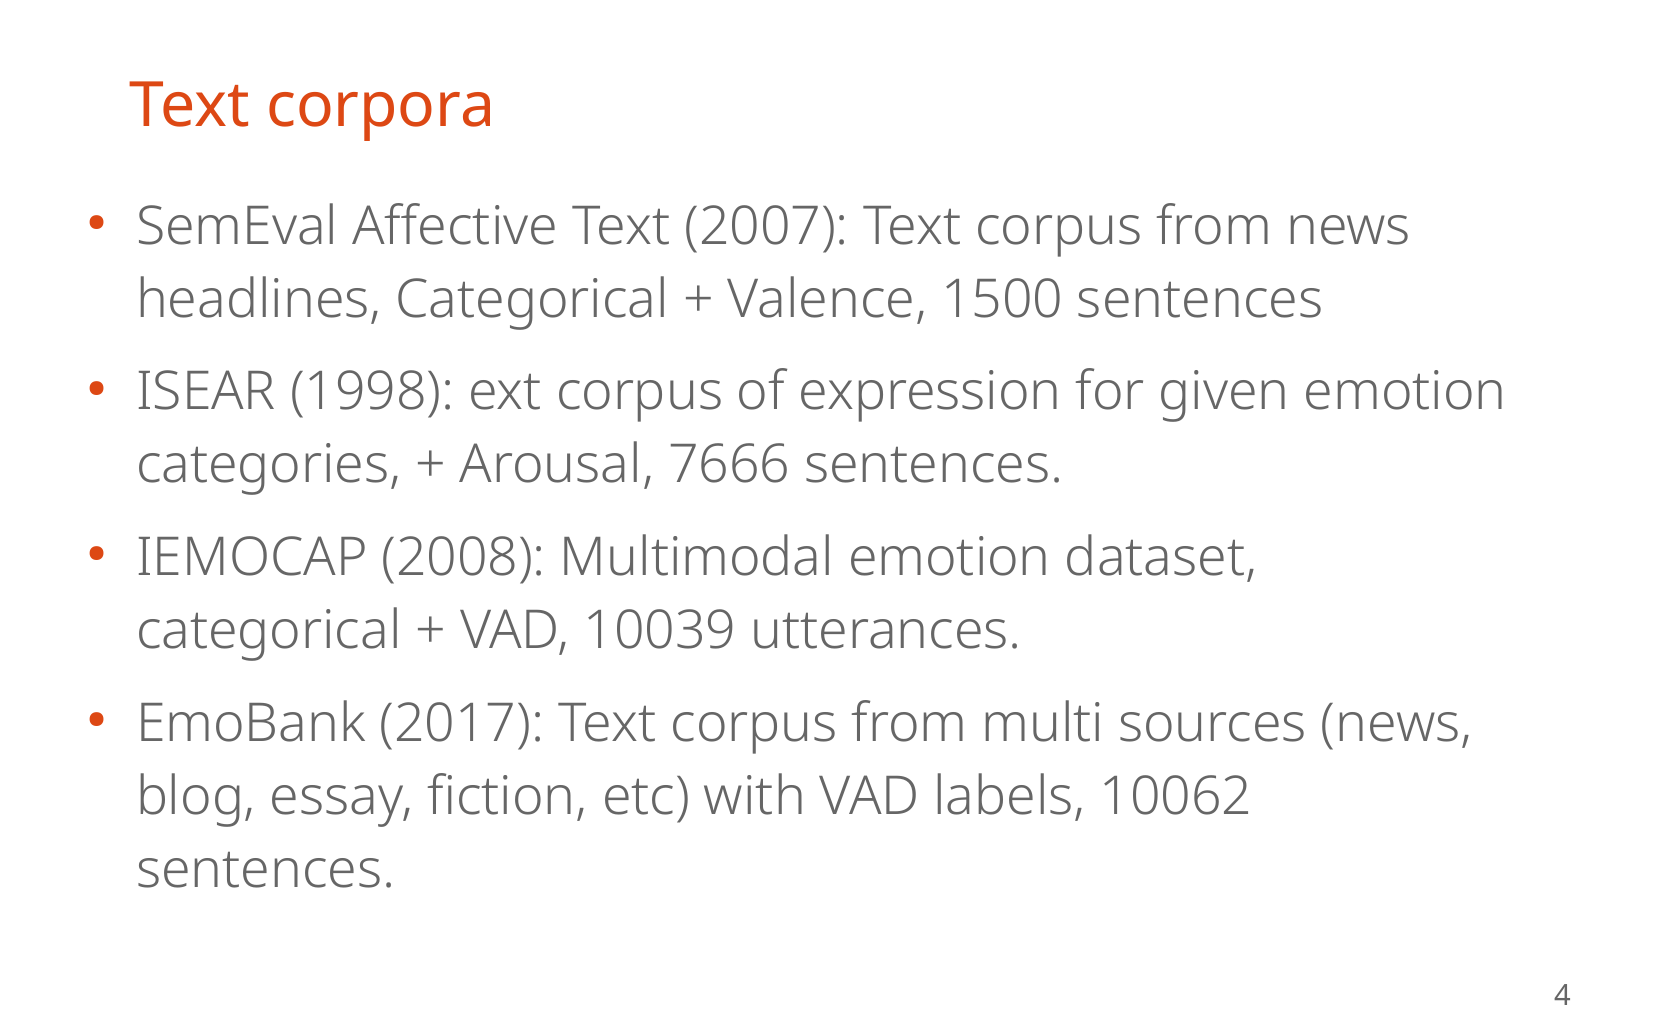

# Text corpora
SemEval Affective Text (2007): Text corpus from news headlines, Categorical + Valence, 1500 sentences
ISEAR (1998): ext corpus of expression for given emotion categories, + Arousal, 7666 sentences.
IEMOCAP (2008): Multimodal emotion dataset, categorical + VAD, 10039 utterances.
EmoBank (2017): Text corpus from multi sources (news, blog, essay, fiction, etc) with VAD labels, 10062 sentences.
4